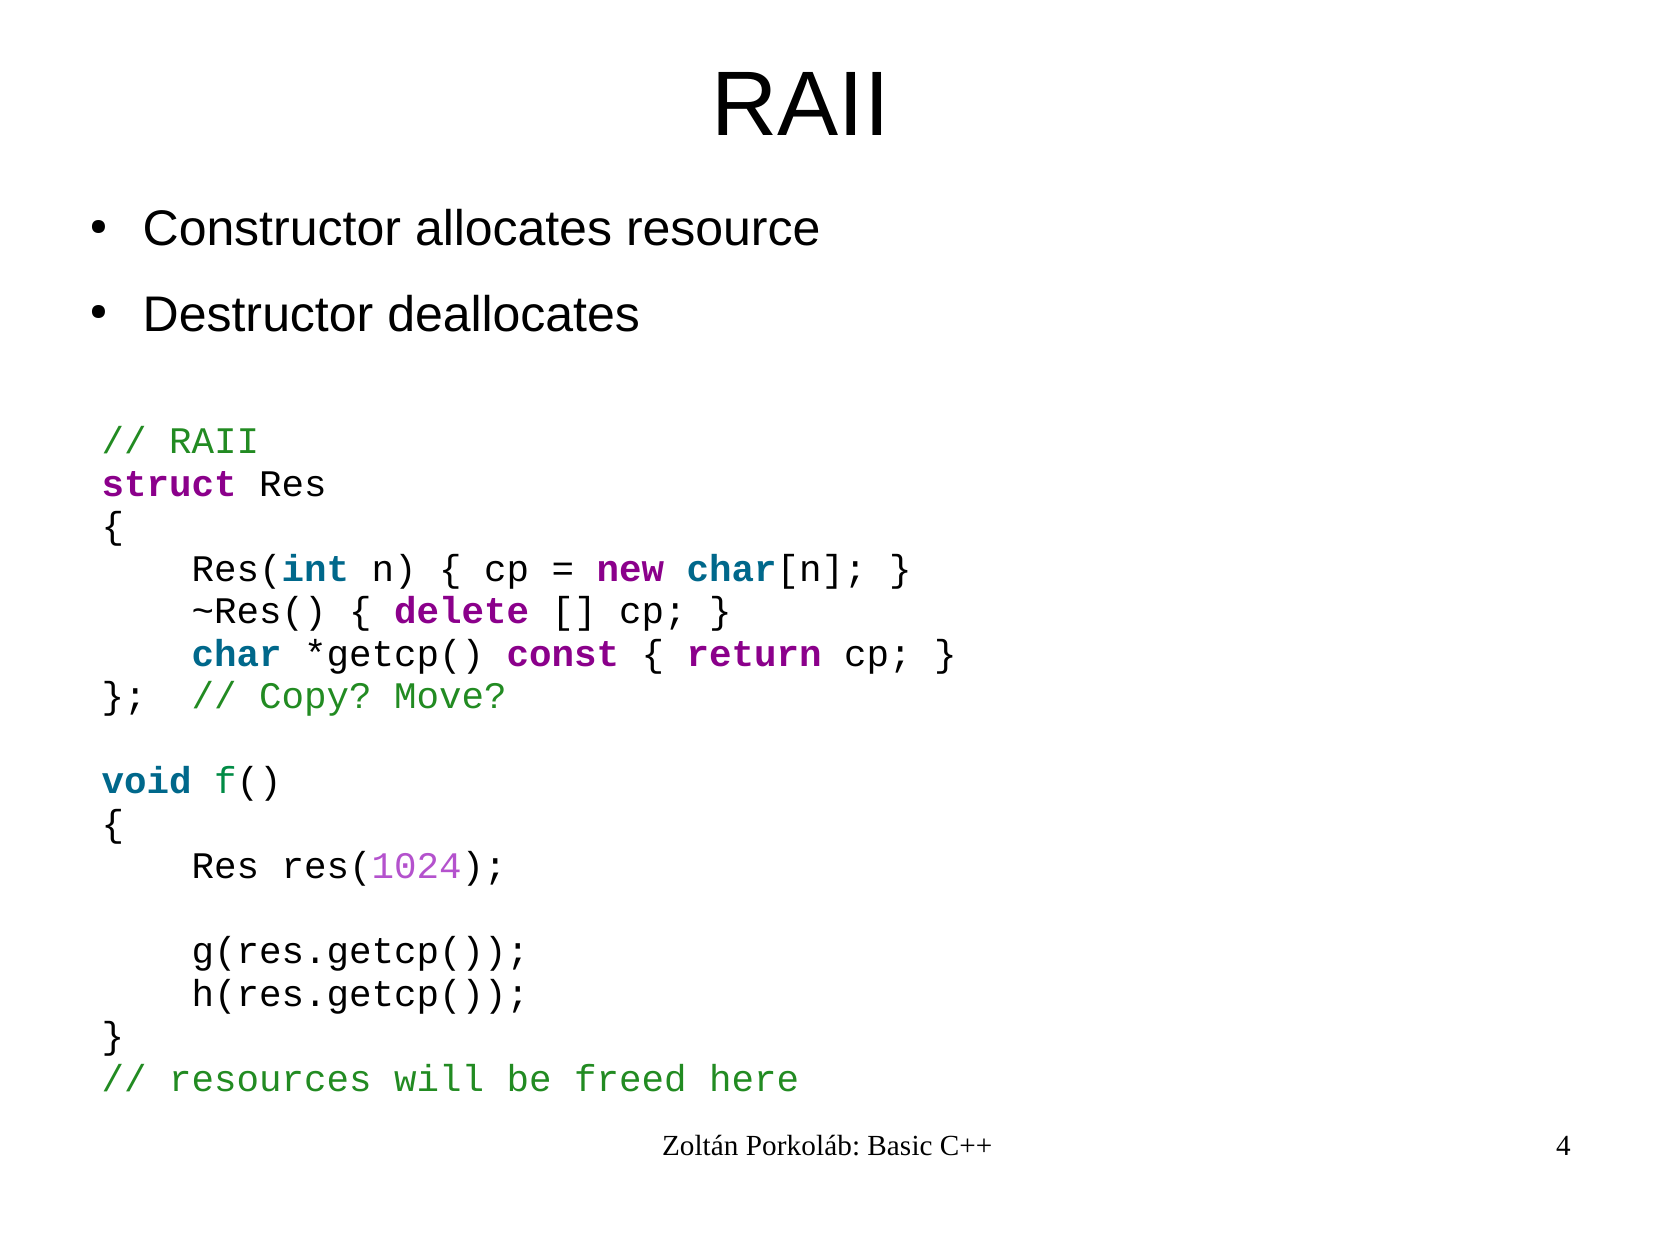

# RAII
Constructor allocates resource
Destructor deallocates
// RAII
struct Res
{
 Res(int n) { cp = new char[n]; }
 ~Res() { delete [] cp; }
 char *getcp() const { return cp; }
}; // Copy? Move?
void f()
{
 Res res(1024);
 g(res.getcp());
 h(res.getcp());
}
// resources will be freed here
Zoltán Porkoláb: Basic C++
4